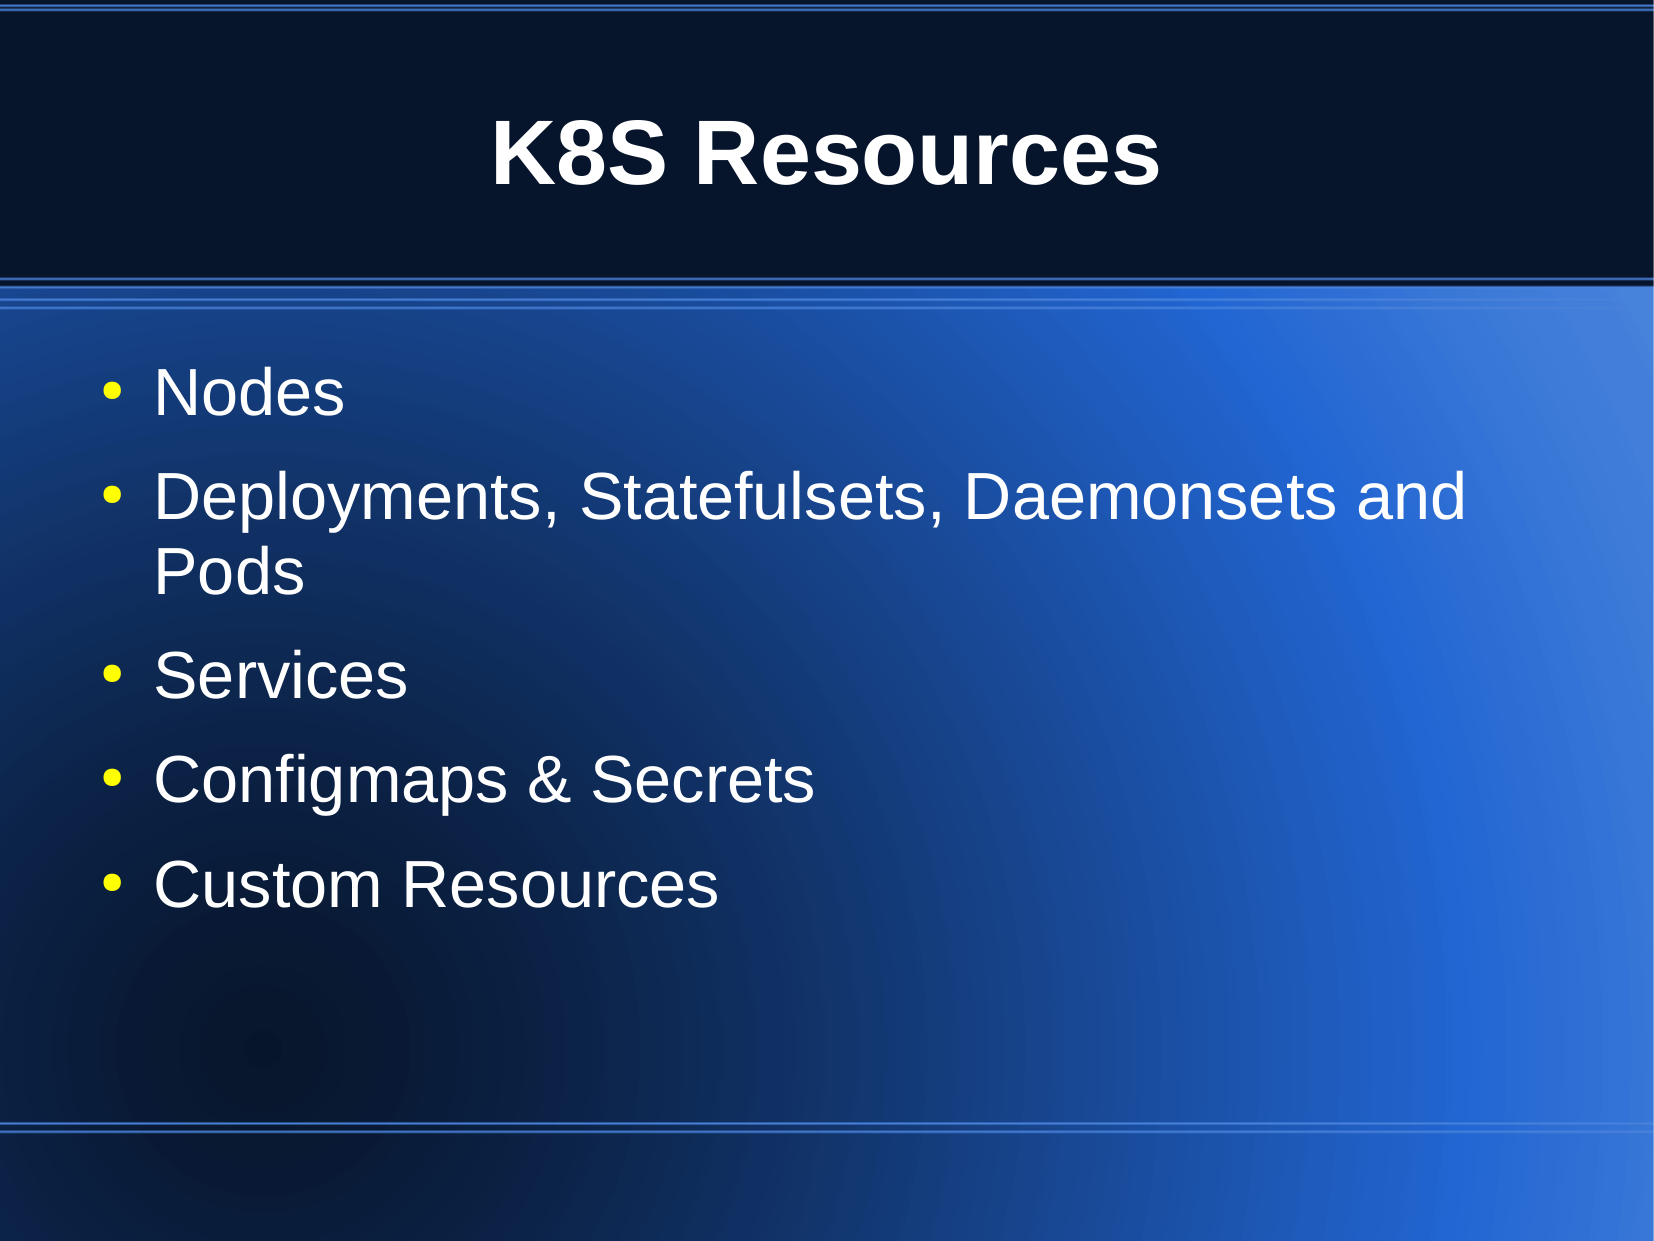

# K8S Resources
Nodes
Deployments, Statefulsets, Daemonsets and Pods
Services
Configmaps & Secrets
Custom Resources